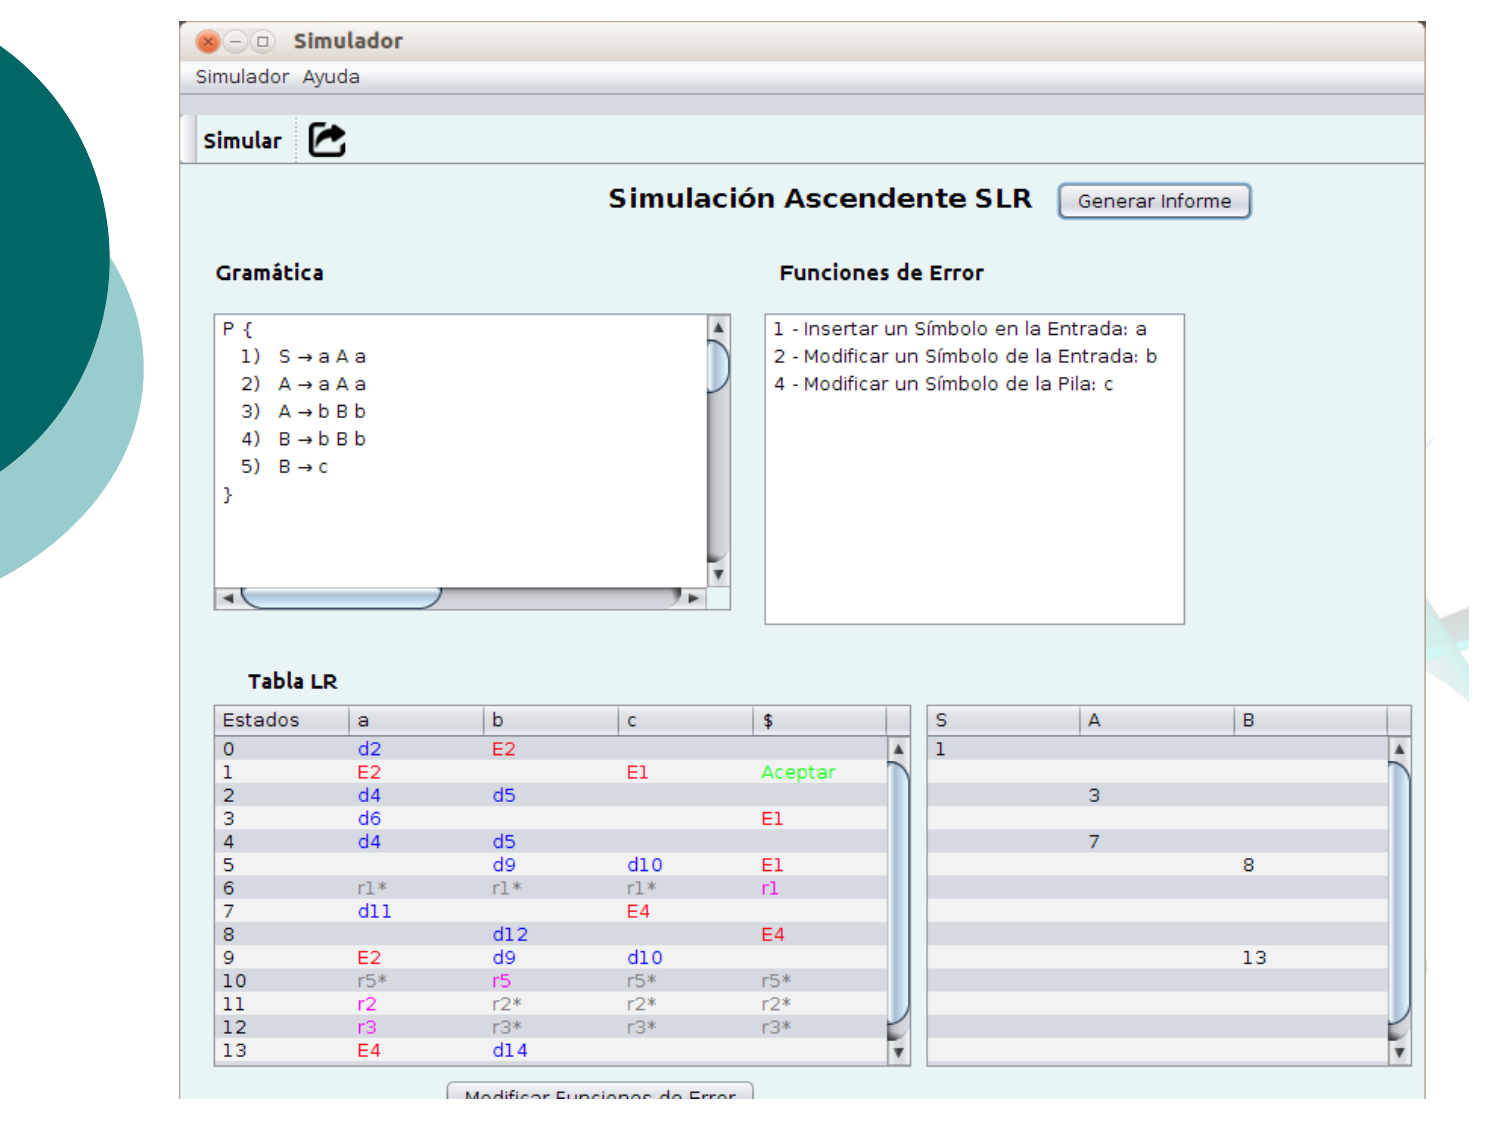

# 11. DISEÑO DE LA INTERFAZ (IV)
Ventana del simulador ascendente.